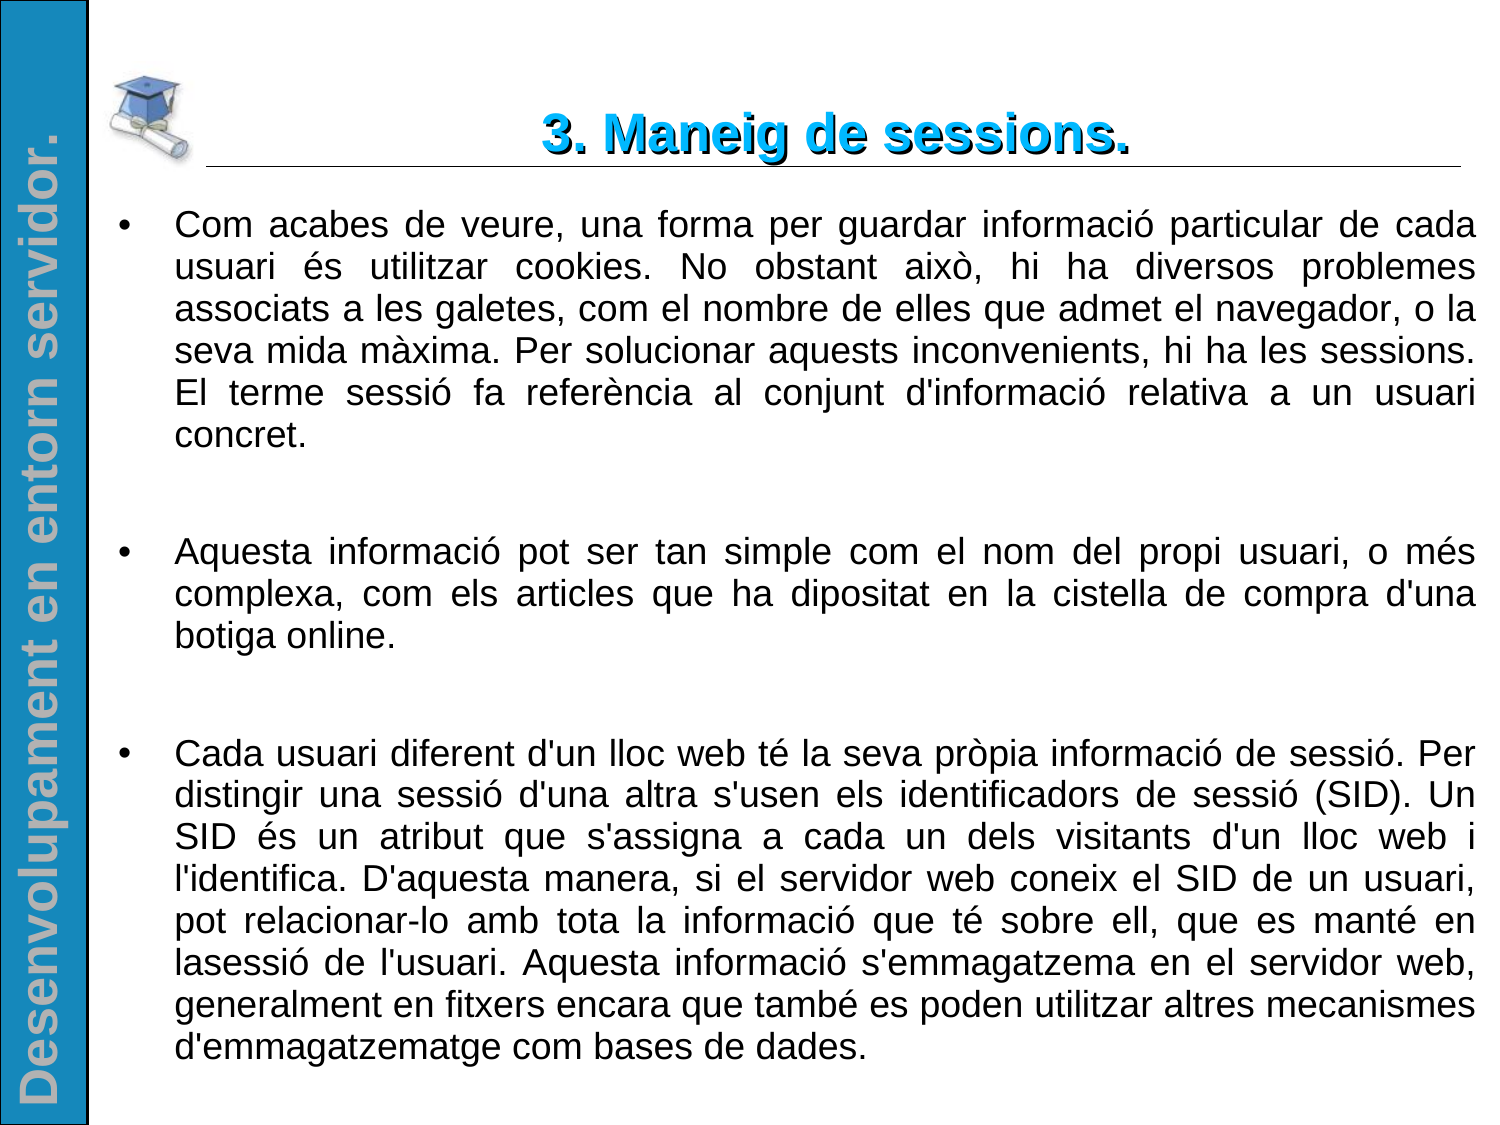

# 3. Maneig de sessions.
Com acabes de veure, una forma per guardar informació particular de cada usuari és utilitzar cookies. No obstant això, hi ha diversos problemes associats a les galetes, com el nombre de elles que admet el navegador, o la seva mida màxima. Per solucionar aquests inconvenients, hi ha les sessions. El terme sessió fa referència al conjunt d'informació relativa a un usuari concret.
Aquesta informació pot ser tan simple com el nom del propi usuari, o més complexa, com els articles que ha dipositat en la cistella de compra d'una botiga online.
Cada usuari diferent d'un lloc web té la seva pròpia informació de sessió. Per distingir una sessió d'una altra s'usen els identificadors de sessió (SID). Un SID és un atribut que s'assigna a cada un dels visitants d'un lloc web i l'identifica. D'aquesta manera, si el servidor web coneix el SID de un usuari, pot relacionar-lo amb tota la informació que té sobre ell, que es manté en lasessió de l'usuari. Aquesta informació s'emmagatzema en el servidor web, generalment en fitxers encara que també es poden utilitzar altres mecanismes d'emmagatzematge com bases de dades.